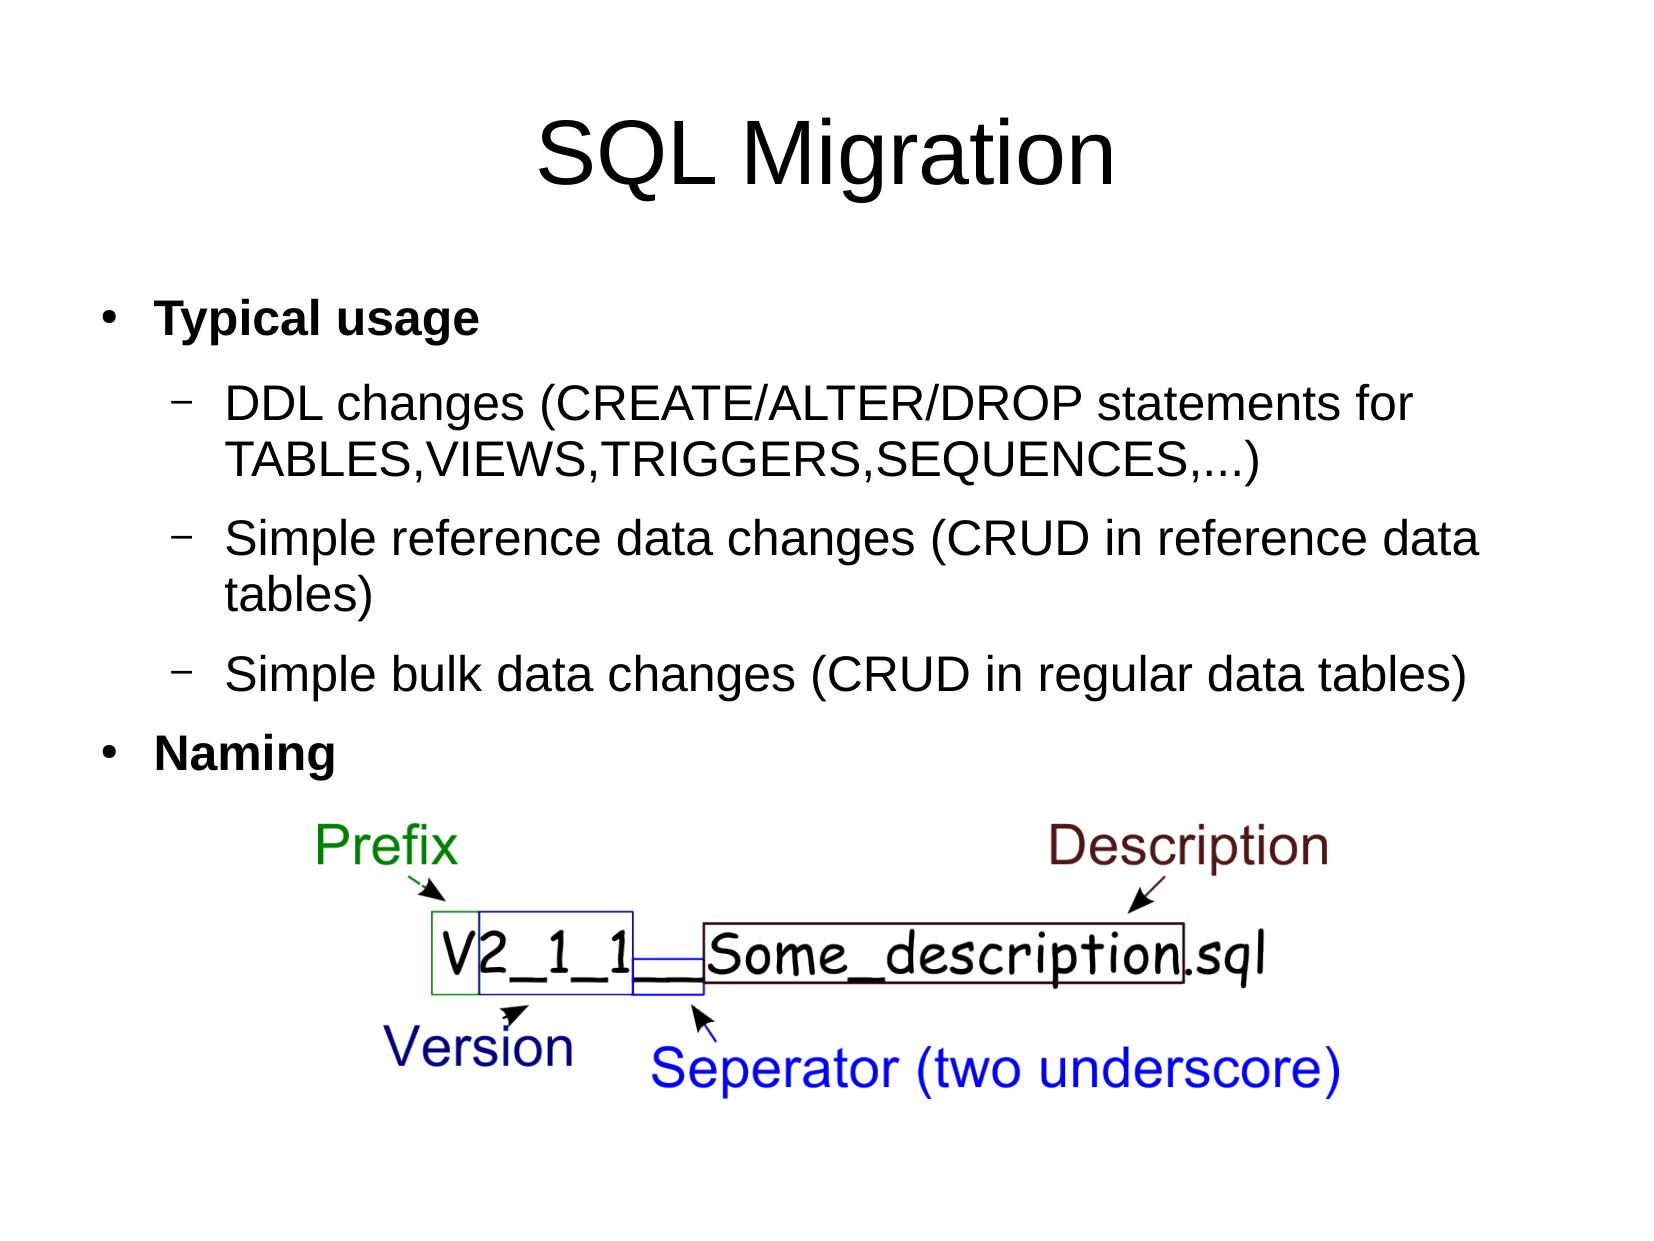

# SQL Migration
Typical usage
DDL changes (CREATE/ALTER/DROP statements for TABLES,VIEWS,TRIGGERS,SEQUENCES,...)
Simple reference data changes (CRUD in reference data tables)
Simple bulk data changes (CRUD in regular data tables)
Naming